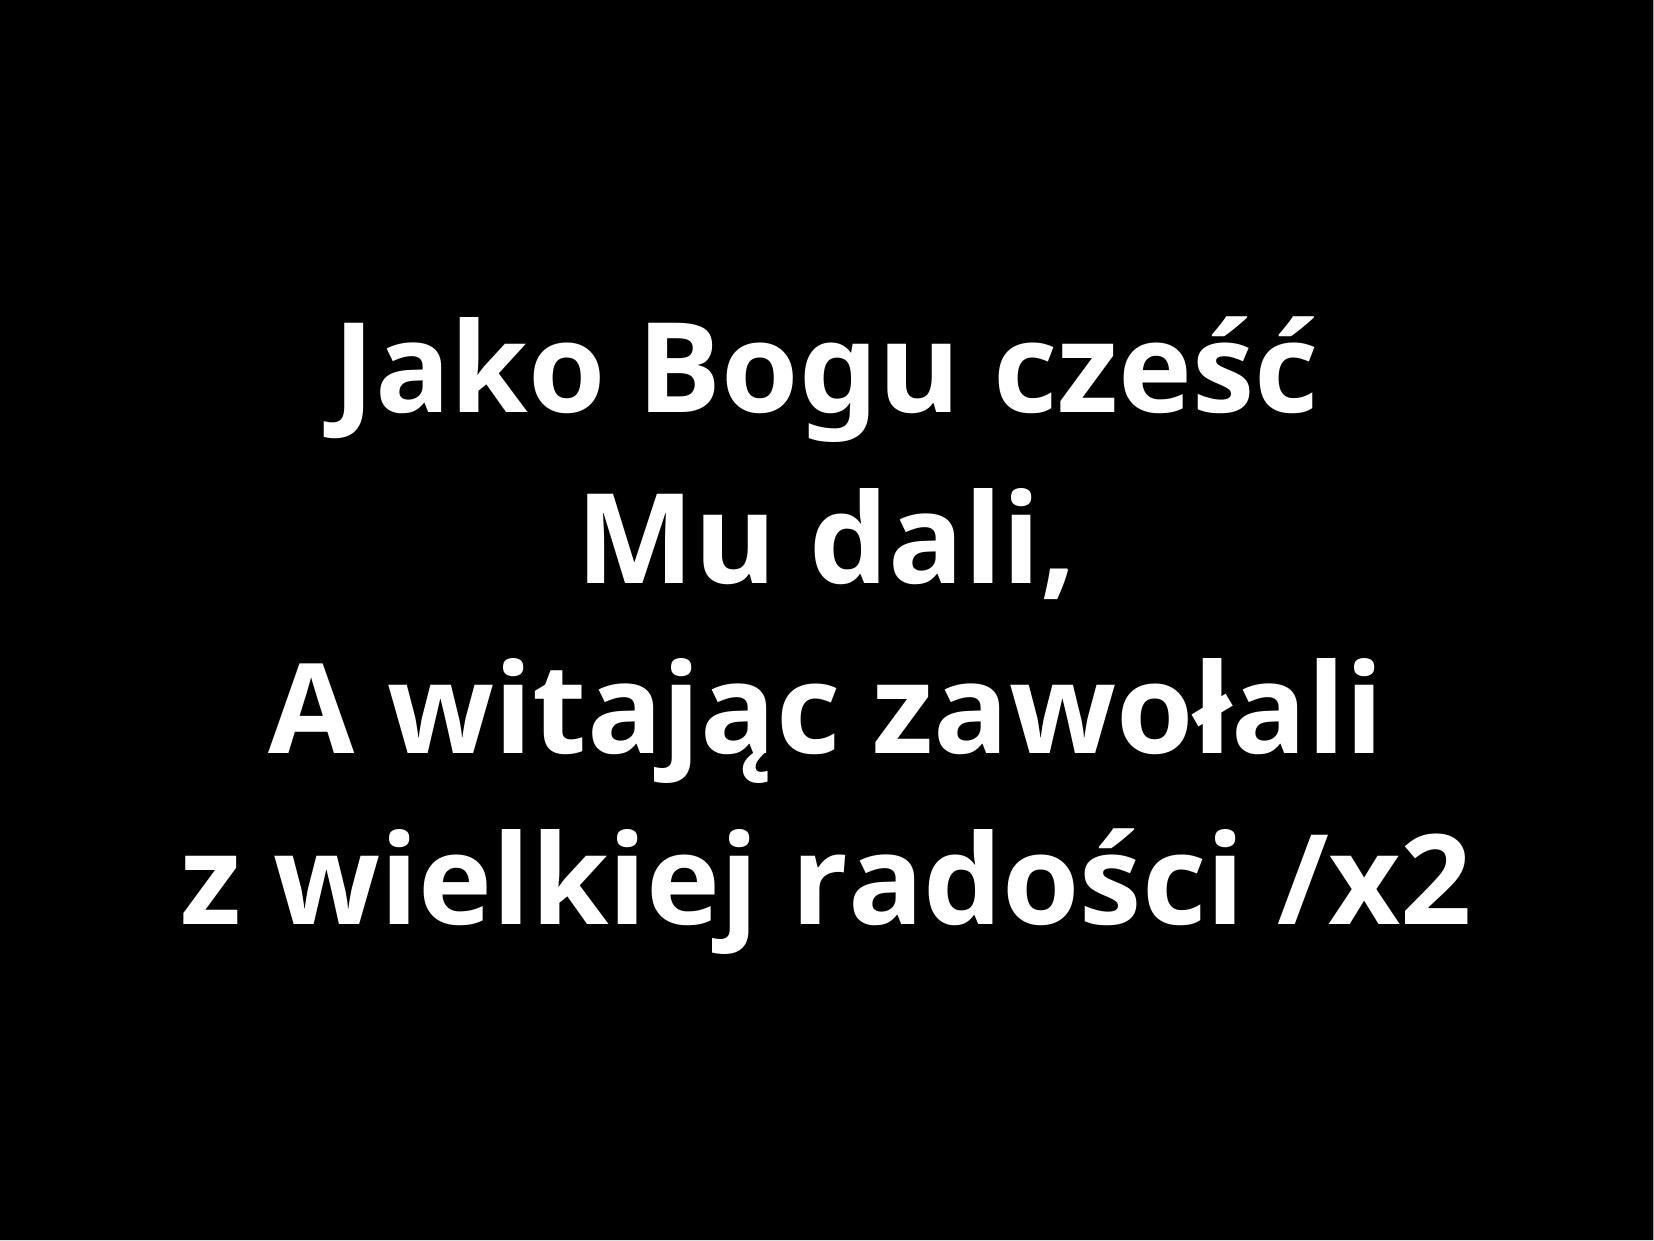

# Jako Bogu cześć Mu dali, A witając zawołali z wielkiej radości /x2